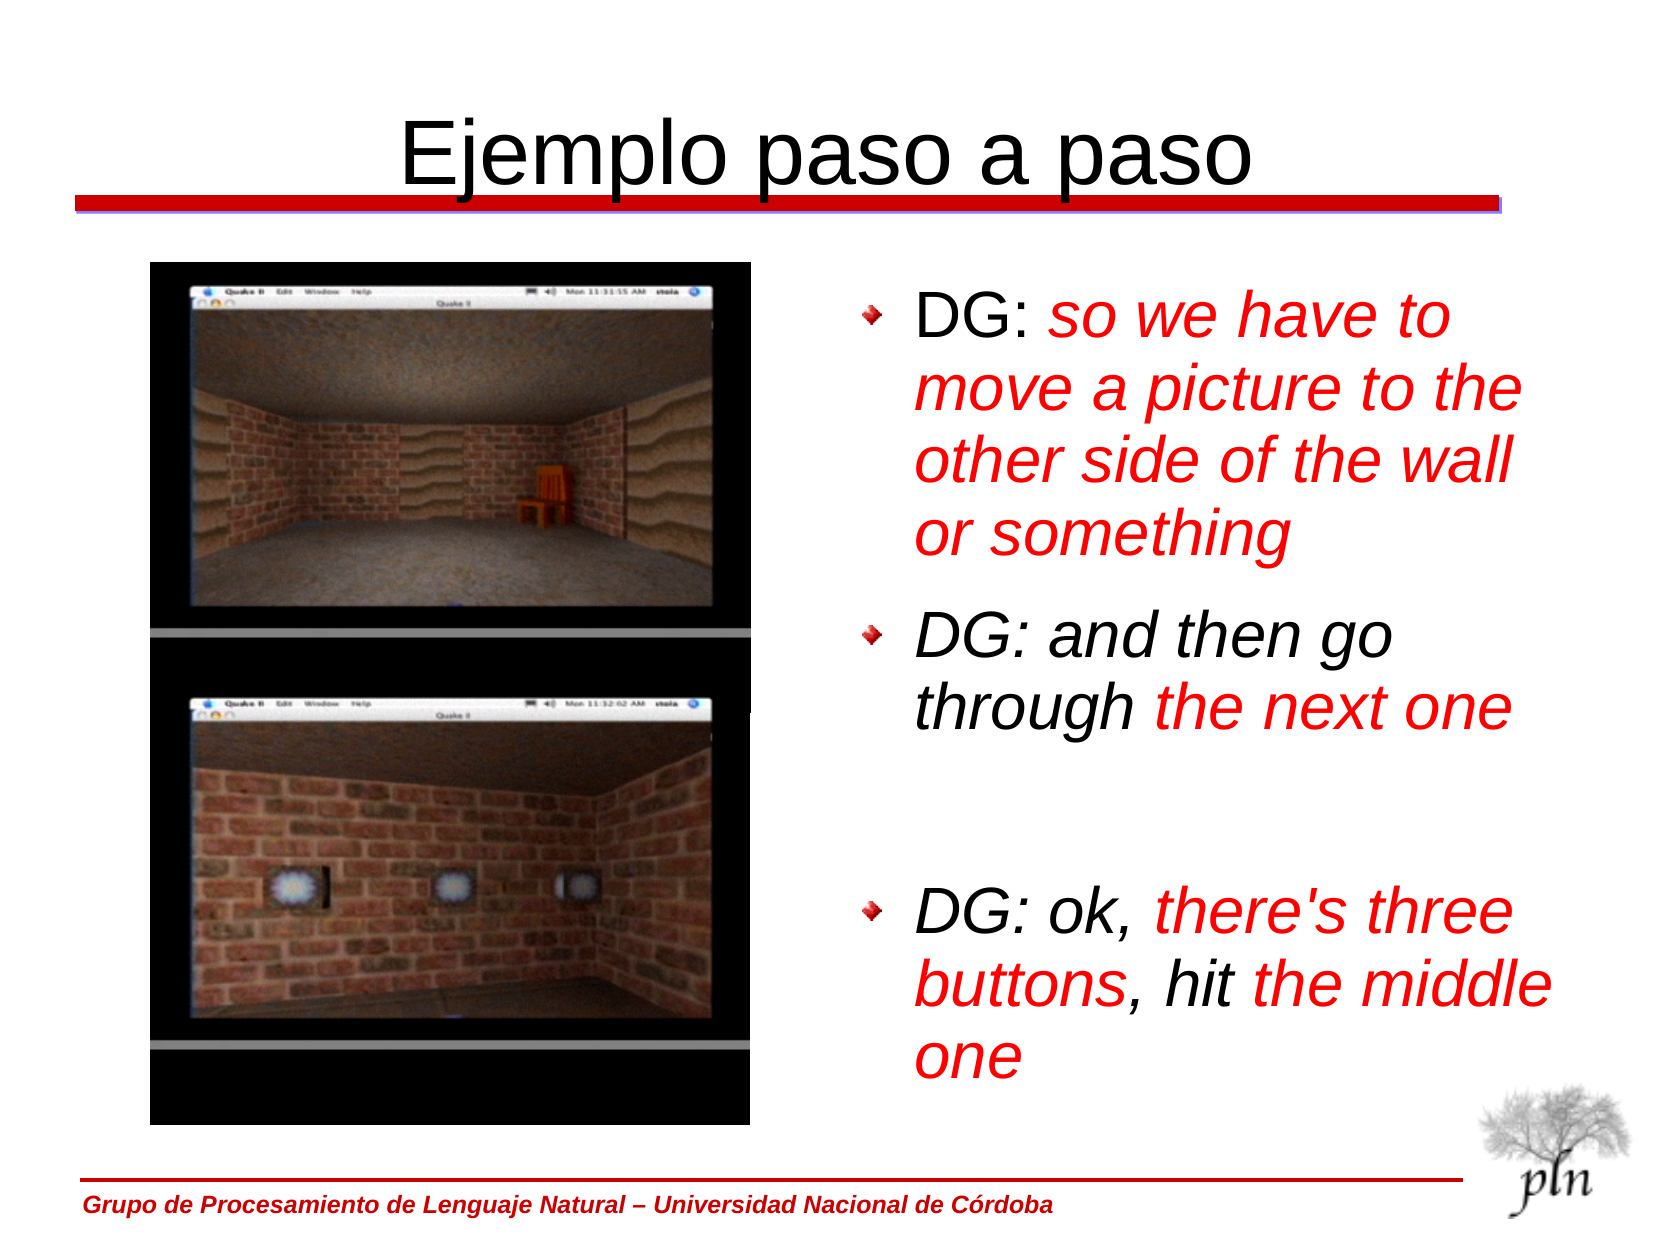

# Ejemplo paso a paso
DG: so we have to move a picture to the other side of the wall or something
DG: and then go through the next one
DG: ok, there's three buttons, hit the middle one